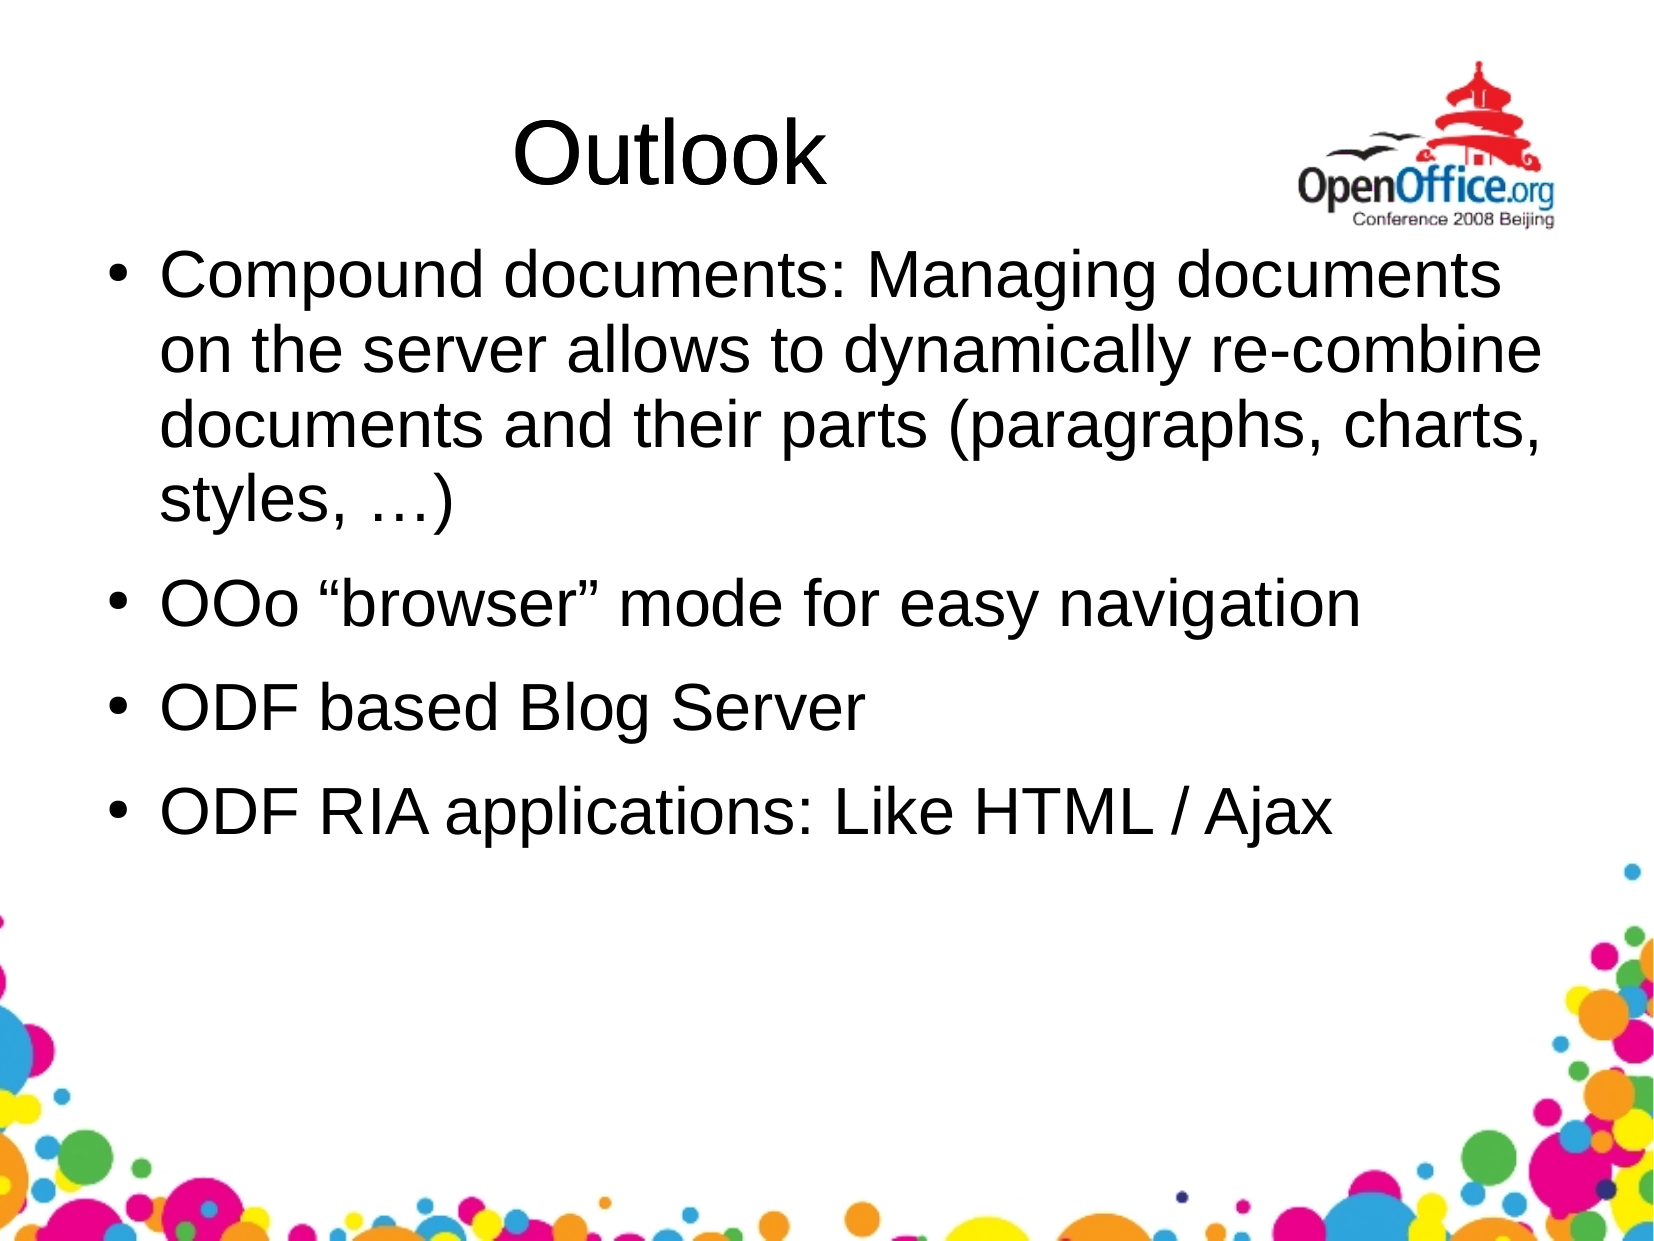

# Outlook
Outlook
Compound documents: Managing documents on the server allows to dynamically re-combine documents and their parts (paragraphs, charts, styles, …)
OOo “browser” mode for easy navigation
ODF based Blog Server
ODF RIA applications: Like HTML / Ajax